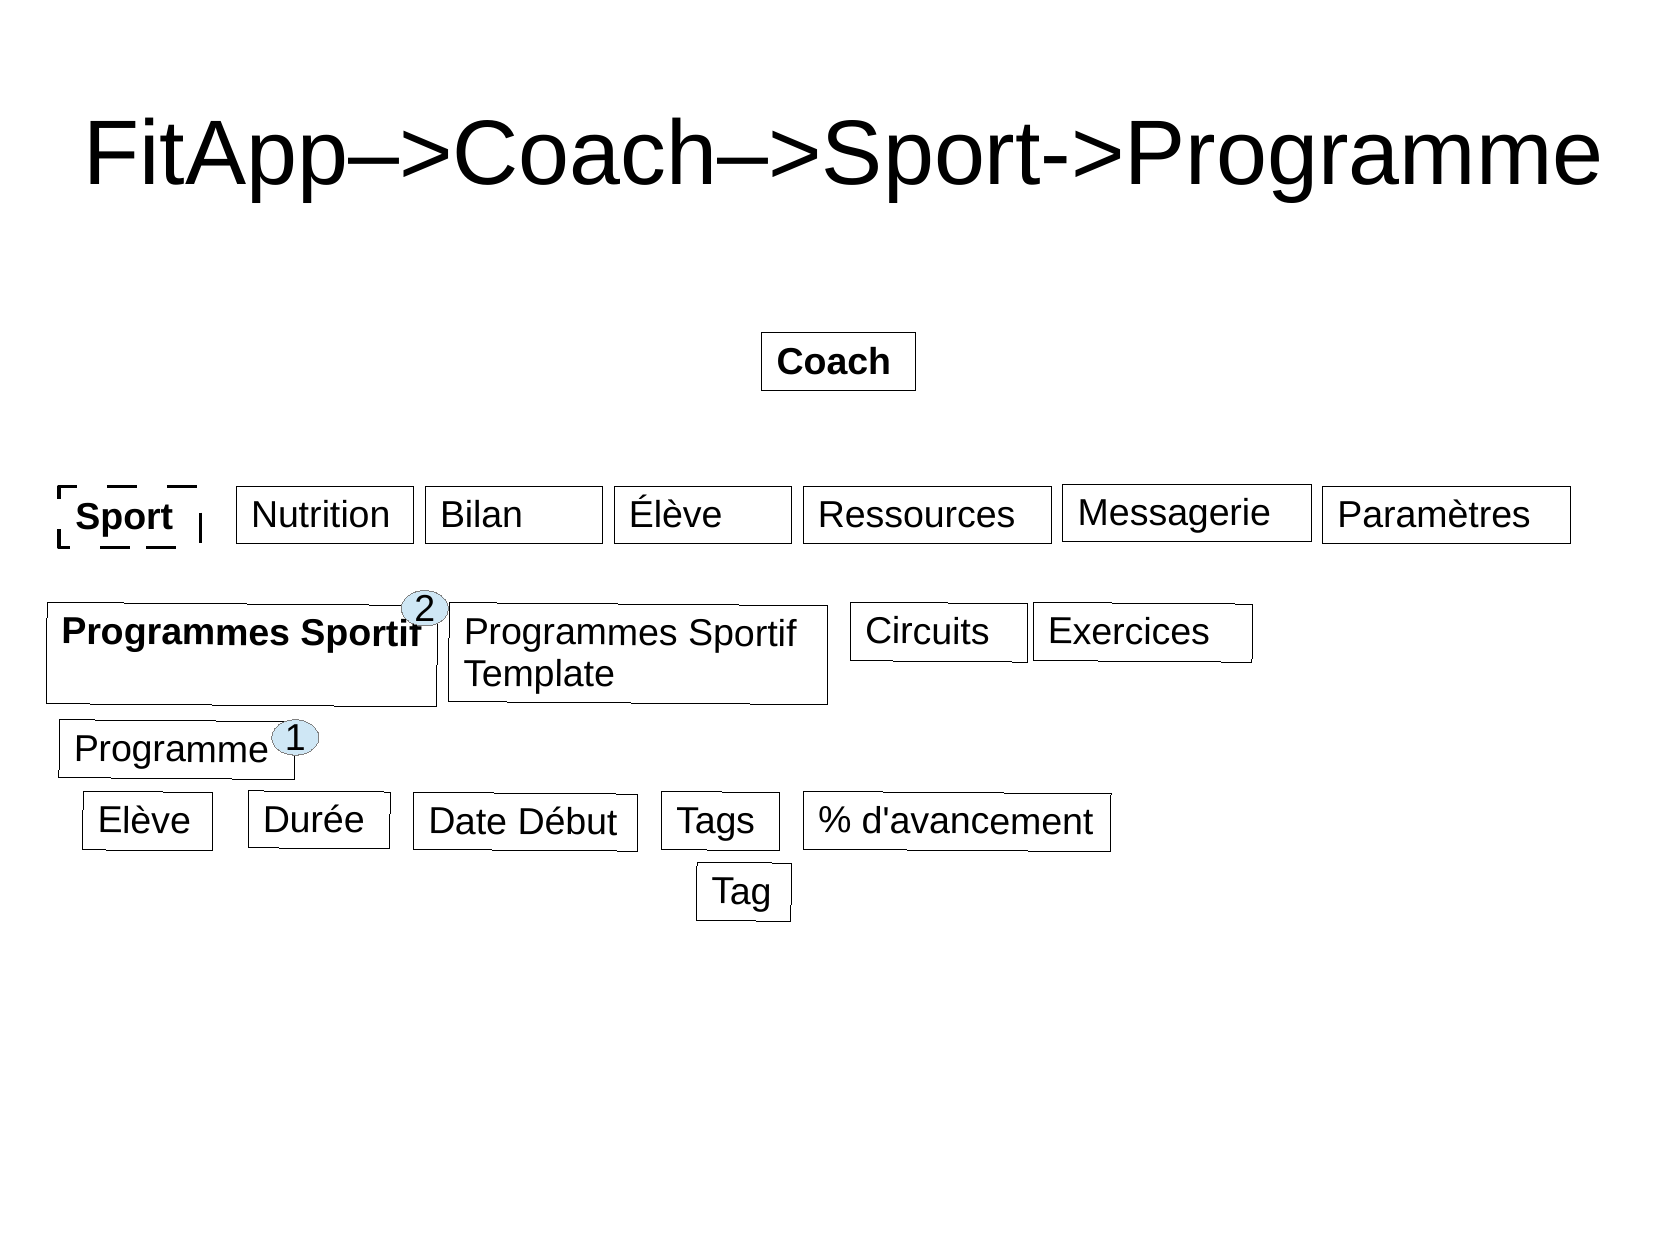

# FitApp–>Coach–>Sport->Programme
Coach
Messagerie
Sport
Nutrition
Bilan
Élève
Ressources
Paramètres
2
Circuits
Exercices
Programmes Sportif
Programmes Sportif
Template
1
Programme
Durée
Elève
Tags
% d'avancement
Date Début
Tag